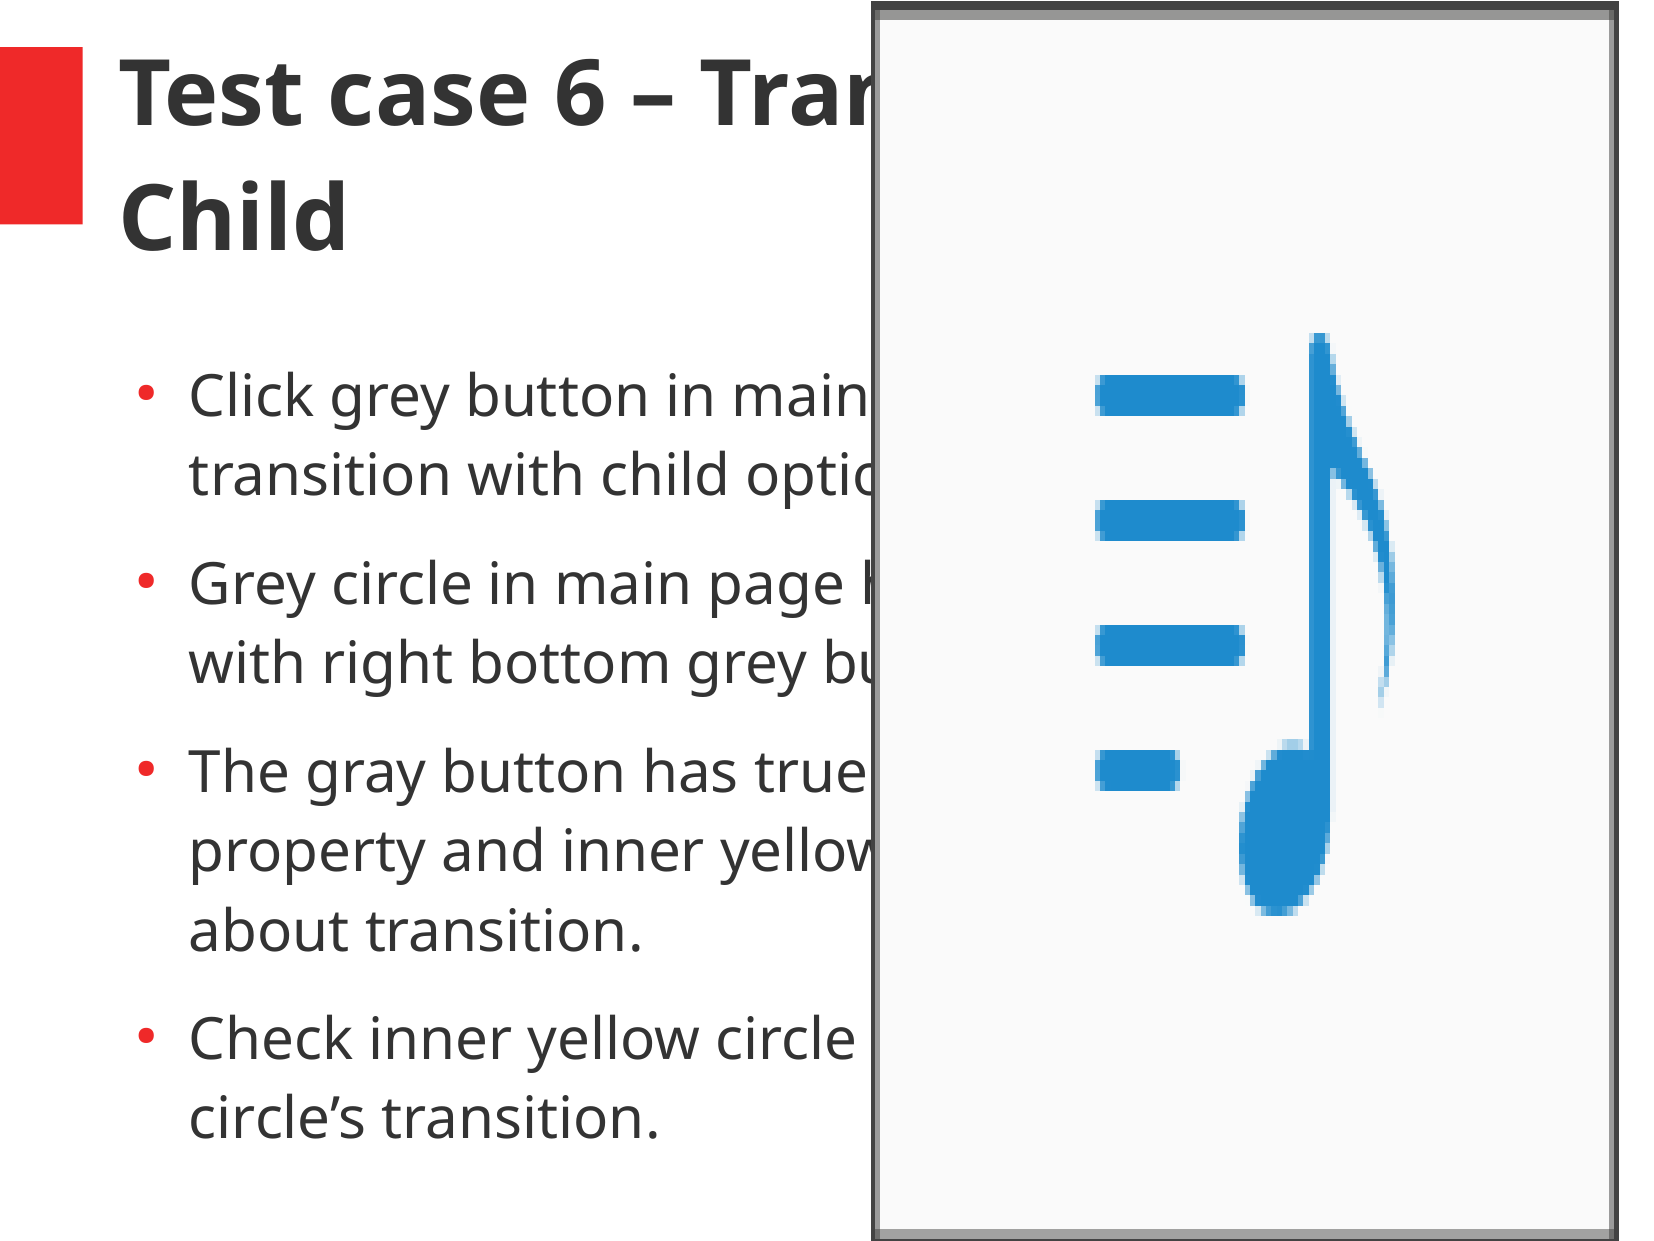

# Test case 6 – Transition with Child
Click grey button in main page to check transition with child option.
Grey circle in main page has same transition tag with right bottom grey button in fifth page.
The gray button has true TransitionWithChild property and inner yellow View has no option about transition.
Check inner yellow circle moves following grey circle’s transition.
11